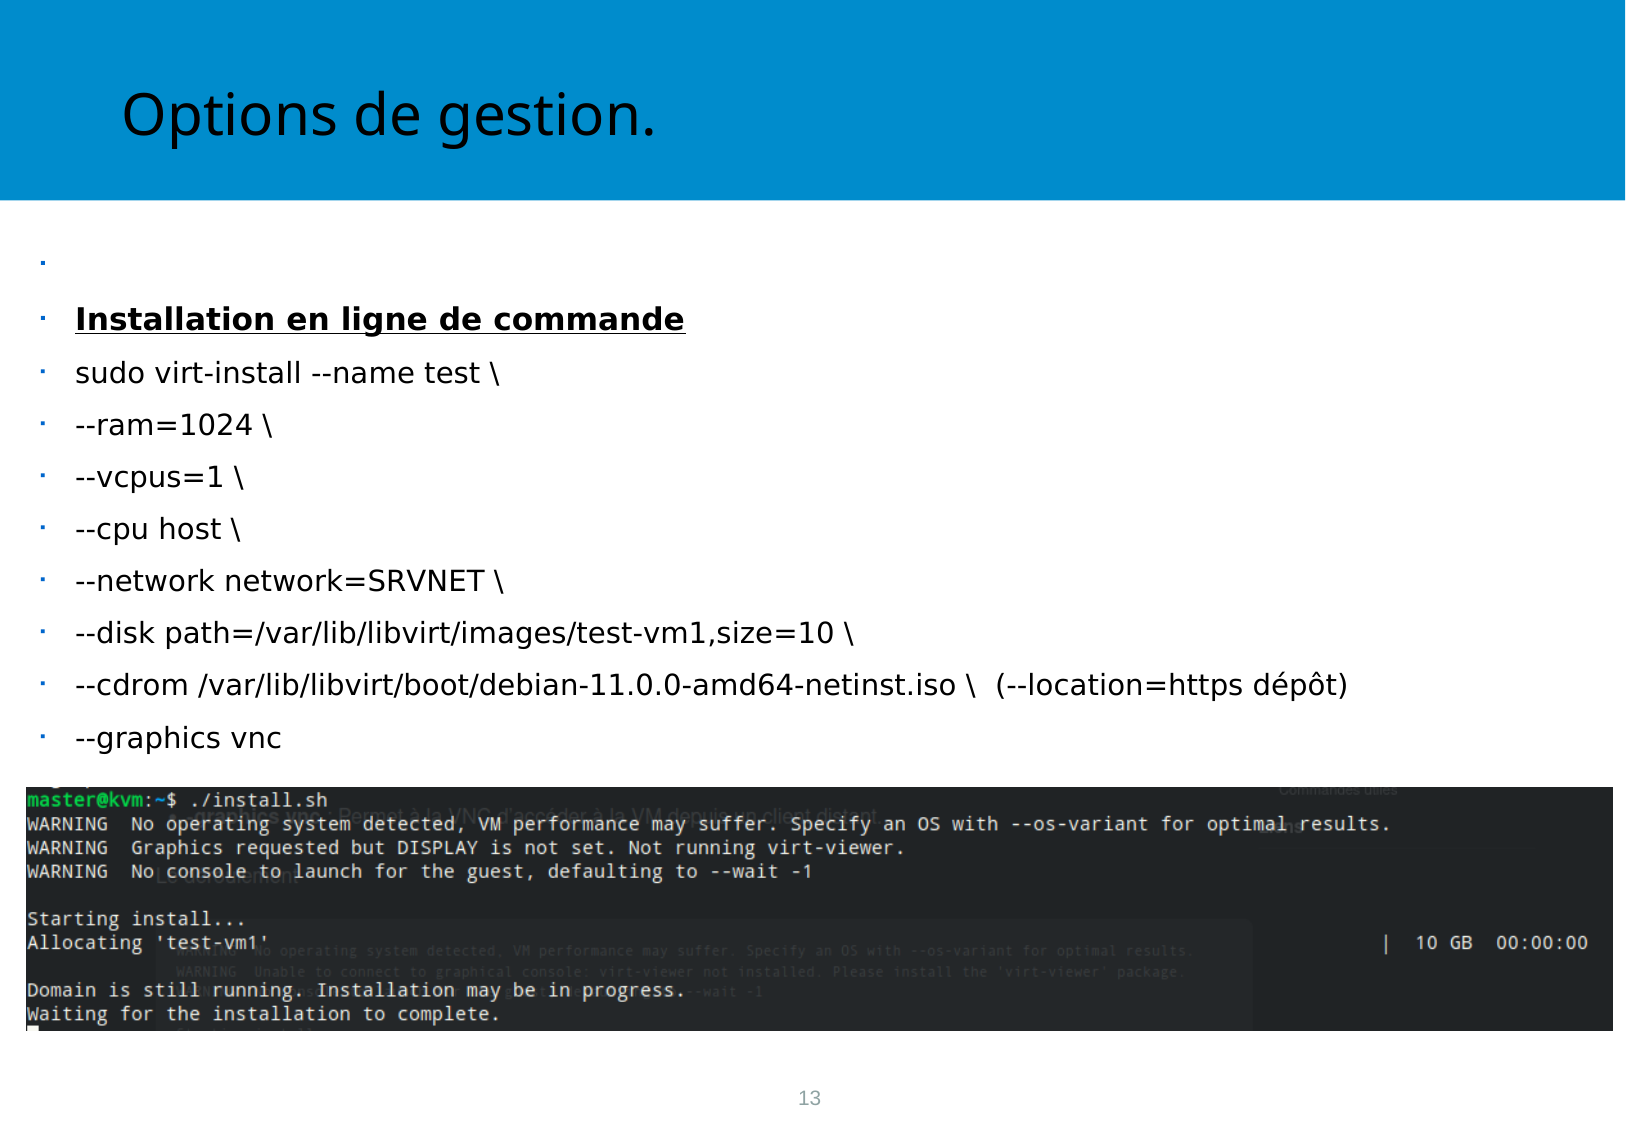

# Options de gestion.
Installation en ligne de commande
sudo virt-install --name test \
--ram=1024 \
--vcpus=1 \
--cpu host \
--network network=SRVNET \
--disk path=/var/lib/libvirt/images/test-vm1,size=10 \
--cdrom /var/lib/libvirt/boot/debian-11.0.0-amd64-netinst.iso \ (--location=https dépôt)
--graphics vnc